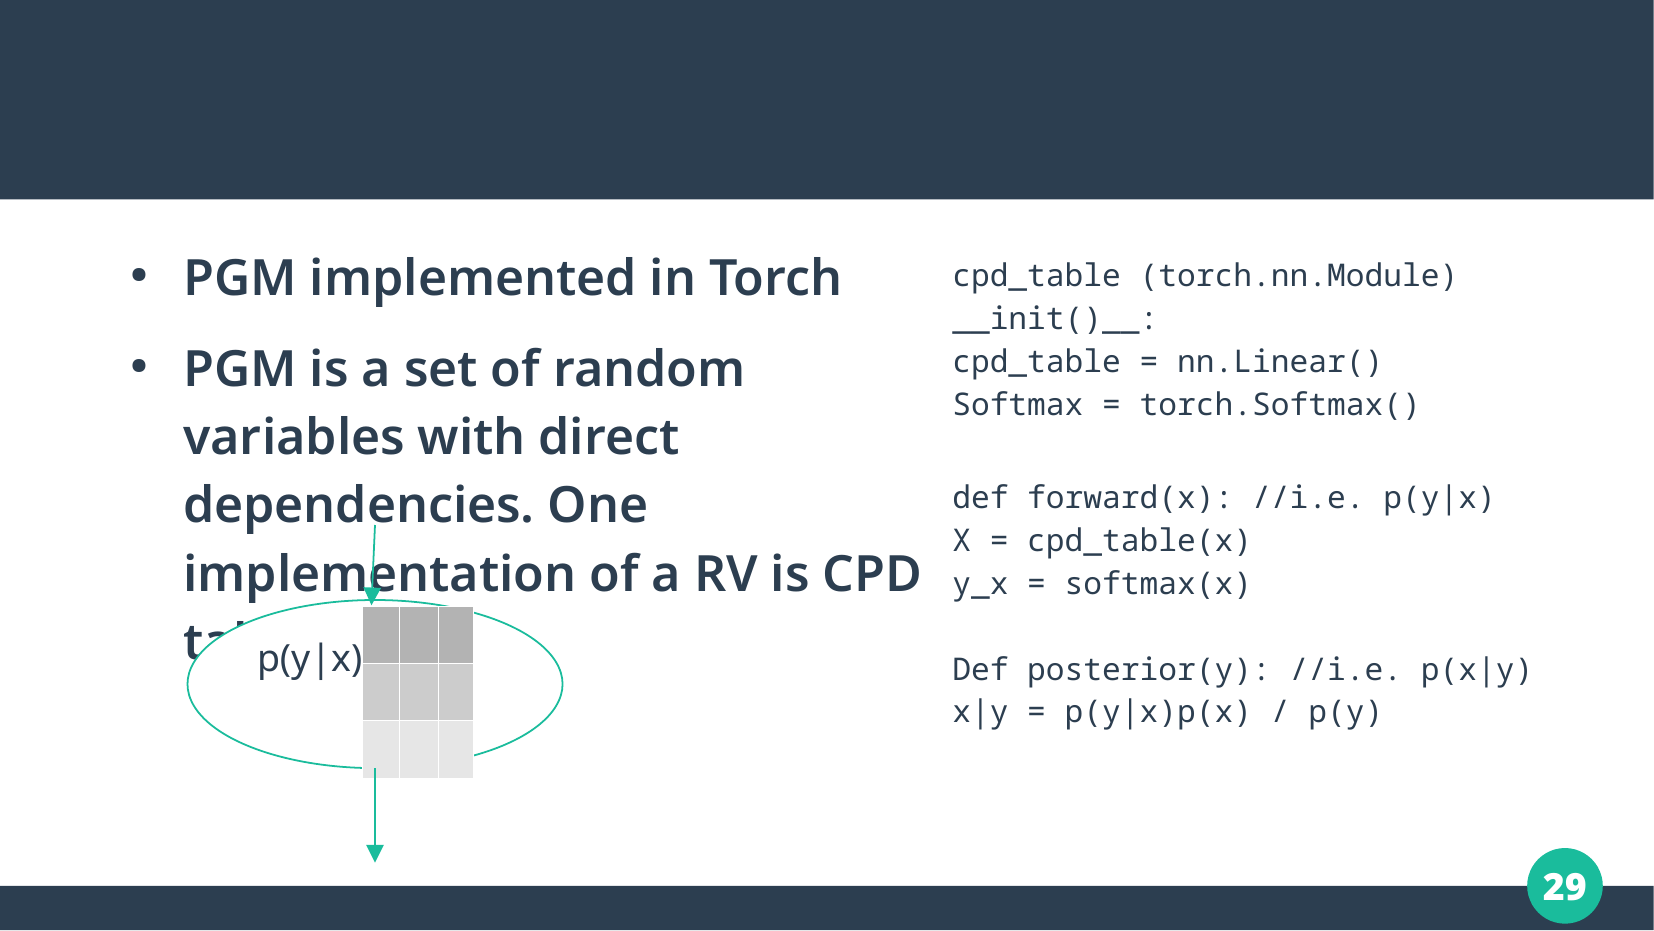

#
cpd_table (torch.nn.Module)
__init()__:
cpd_table = nn.Linear()
Softmax = torch.Softmax()
def forward(x): //i.e. p(y|x)
X = cpd_table(x)
y_x = softmax(x)
Def posterior(y): //i.e. p(x|y)
x|y = p(y|x)p(x) / p(y)
PGM implemented in Torch
PGM is a set of random variables with direct dependencies. One implementation of a RV is CPD table.
p(y|x)
| | | |
| --- | --- | --- |
| | | |
| | | |